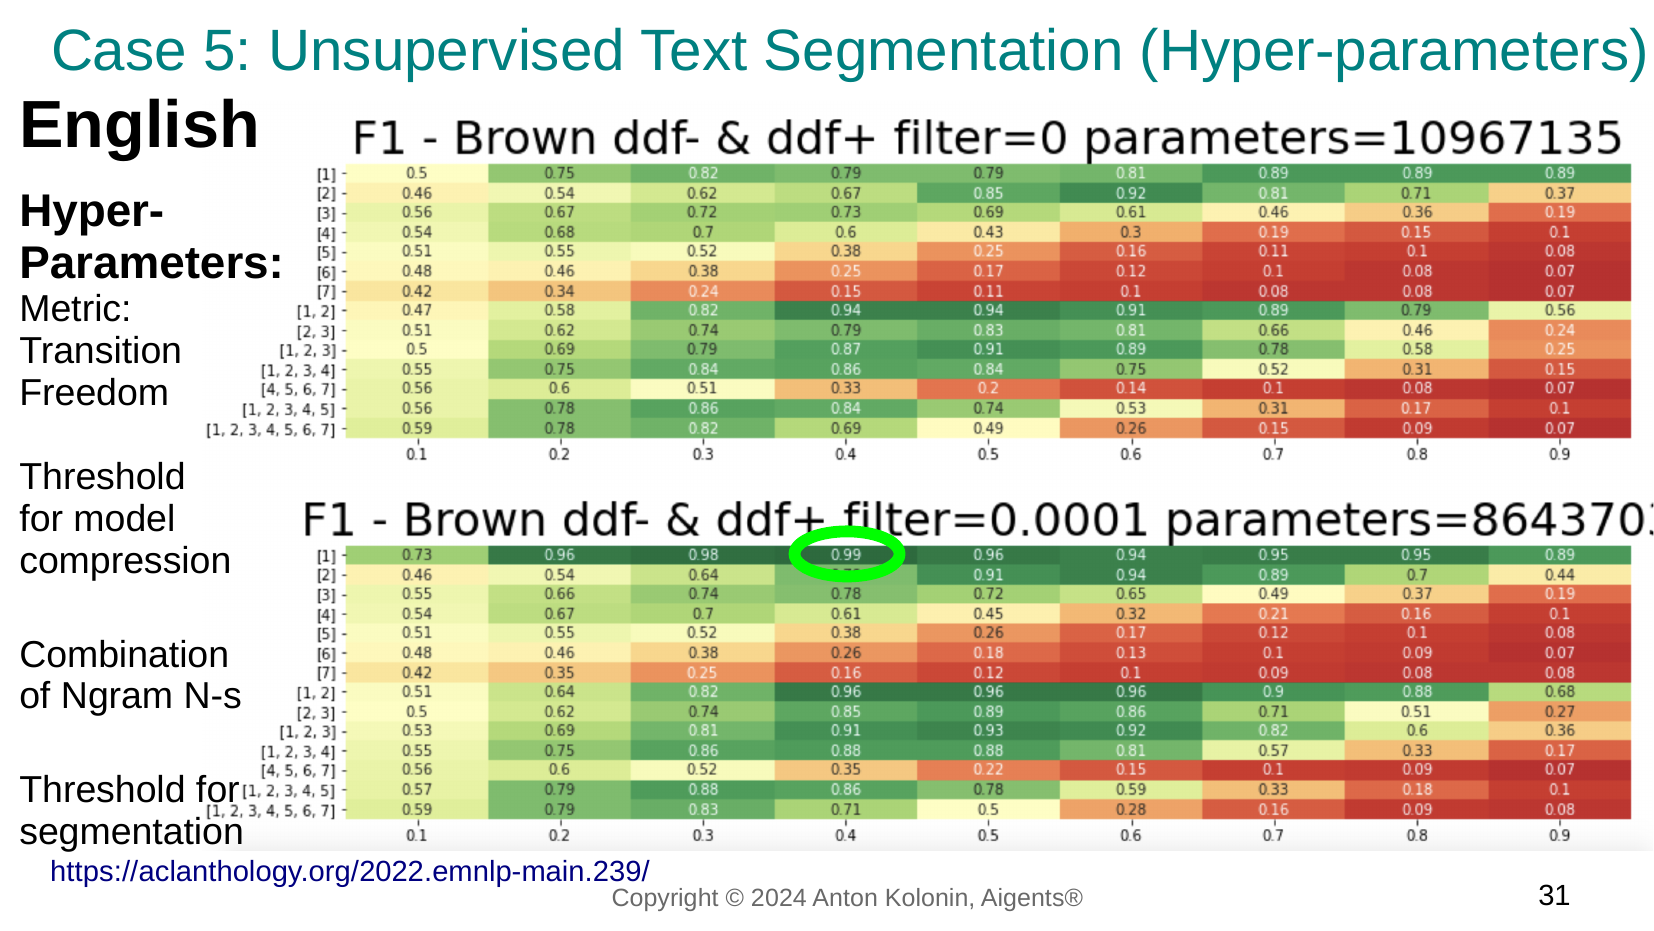

Case 5: Unsupervised Text Segmentation (Hyper-parameters)
English
Hyper-
Parameters:
Metric:
Transition
Freedom
Threshold
for model
compression
Combination
of Ngram N-s
Threshold for
segmentation
https://aclanthology.org/2022.emnlp-main.239/
Copyright © 2024 Anton Kolonin, Aigents®
31